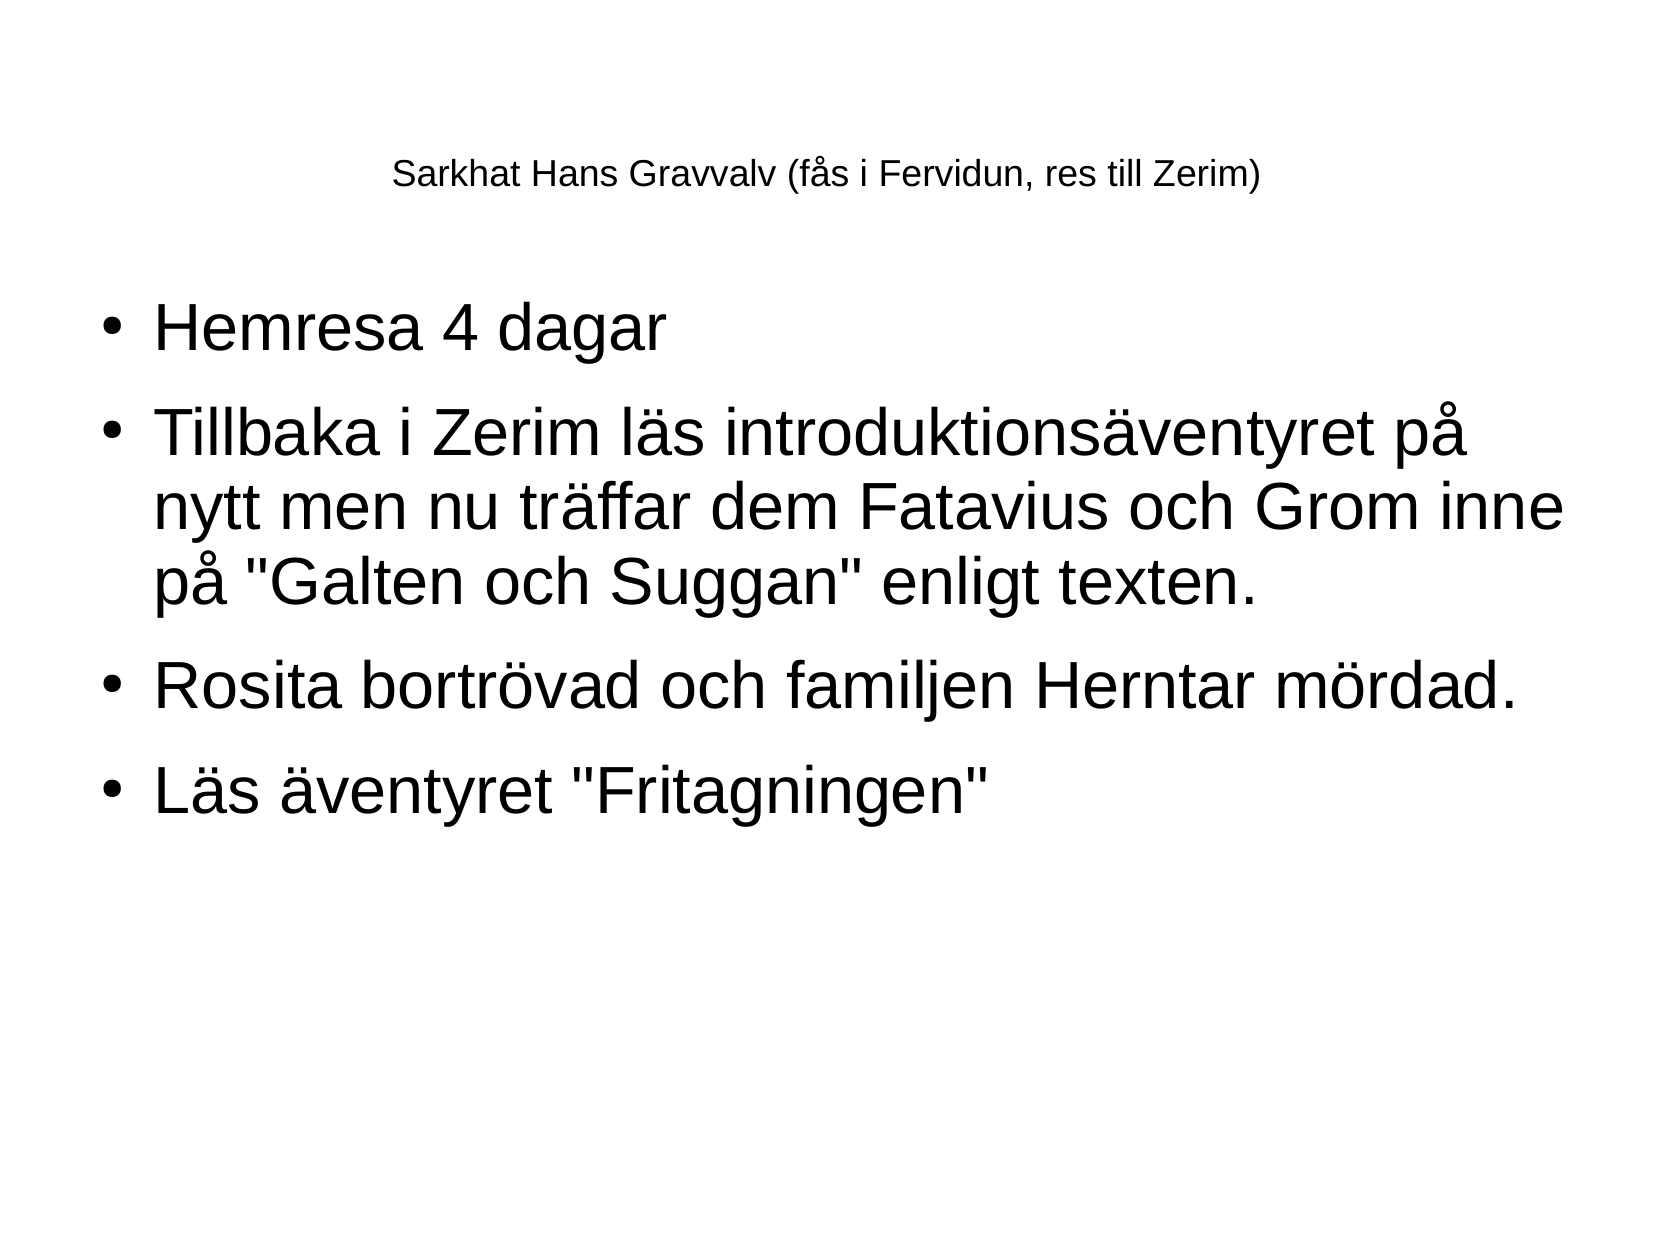

# Sarkhat Hans Gravvalv (fås i Fervidun, res till Zerim)
Hemresa 4 dagar
Tillbaka i Zerim läs introduktionsäventyret på nytt men nu träffar dem Fatavius och Grom inne på "Galten och Suggan" enligt texten.
Rosita bortrövad och familjen Herntar mördad.
Läs äventyret "Fritagningen"